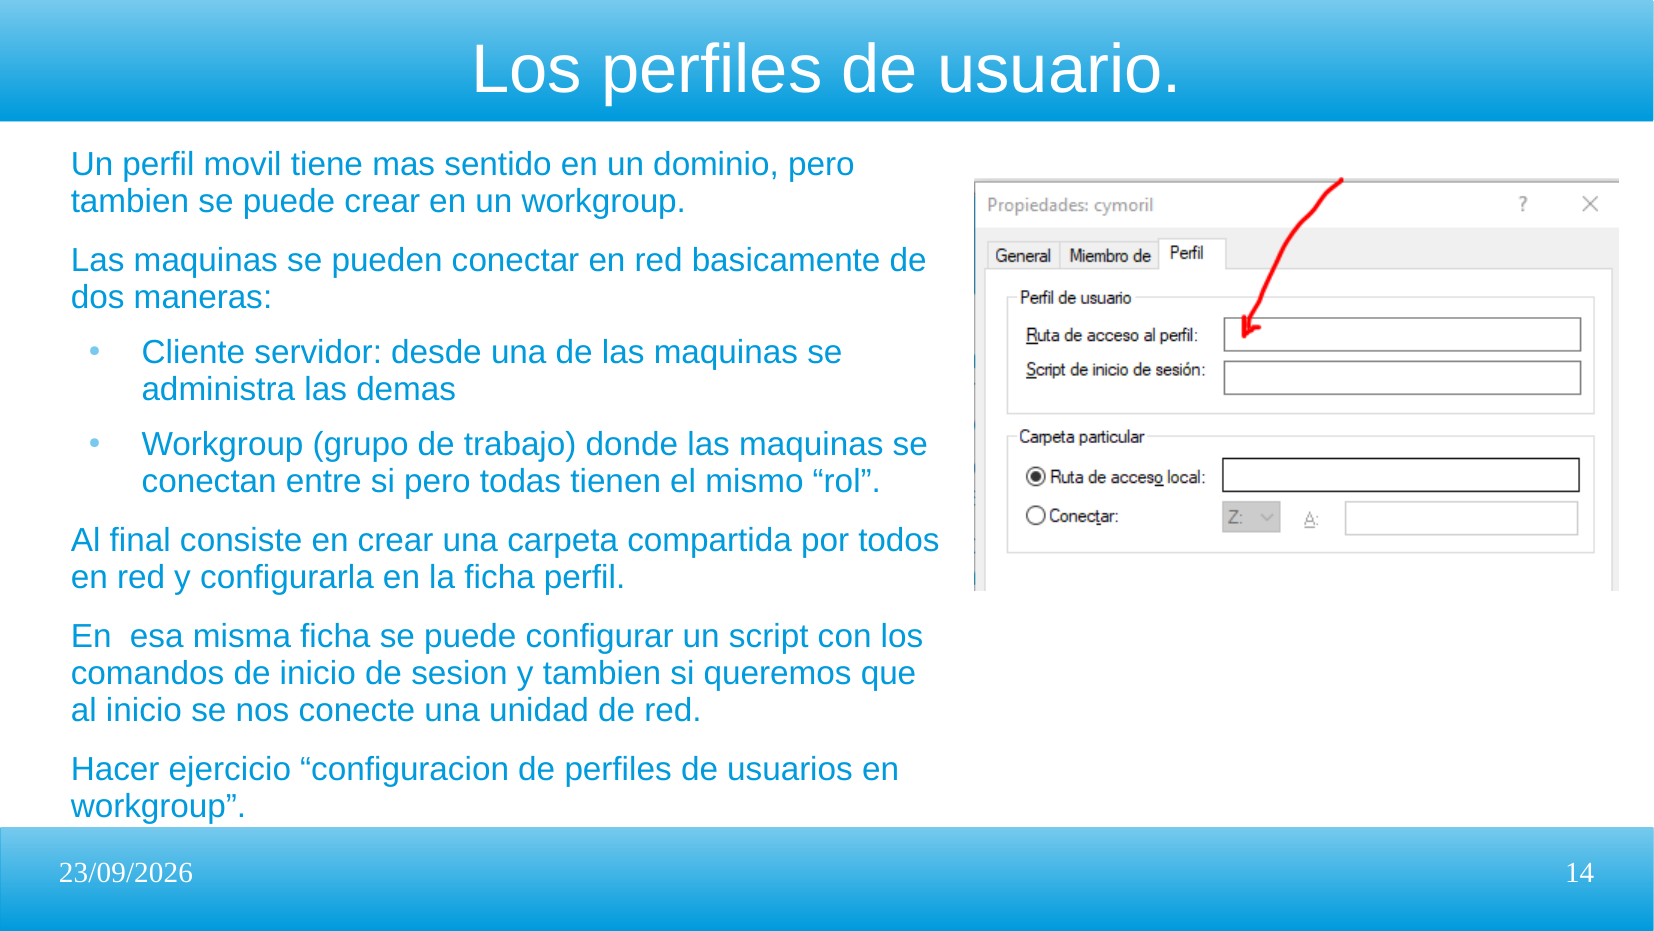

# Los perfiles de usuario.
Un perfil movil tiene mas sentido en un dominio, pero tambien se puede crear en un workgroup.
Las maquinas se pueden conectar en red basicamente de dos maneras:
Cliente servidor: desde una de las maquinas se administra las demas
Workgroup (grupo de trabajo) donde las maquinas se conectan entre si pero todas tienen el mismo “rol”.
Al final consiste en crear una carpeta compartida por todos en red y configurarla en la ficha perfil.
En esa misma ficha se puede configurar un script con los comandos de inicio de sesion y tambien si queremos que al inicio se nos conecte una unidad de red.
Hacer ejercicio “configuracion de perfiles de usuarios en workgroup”.
14